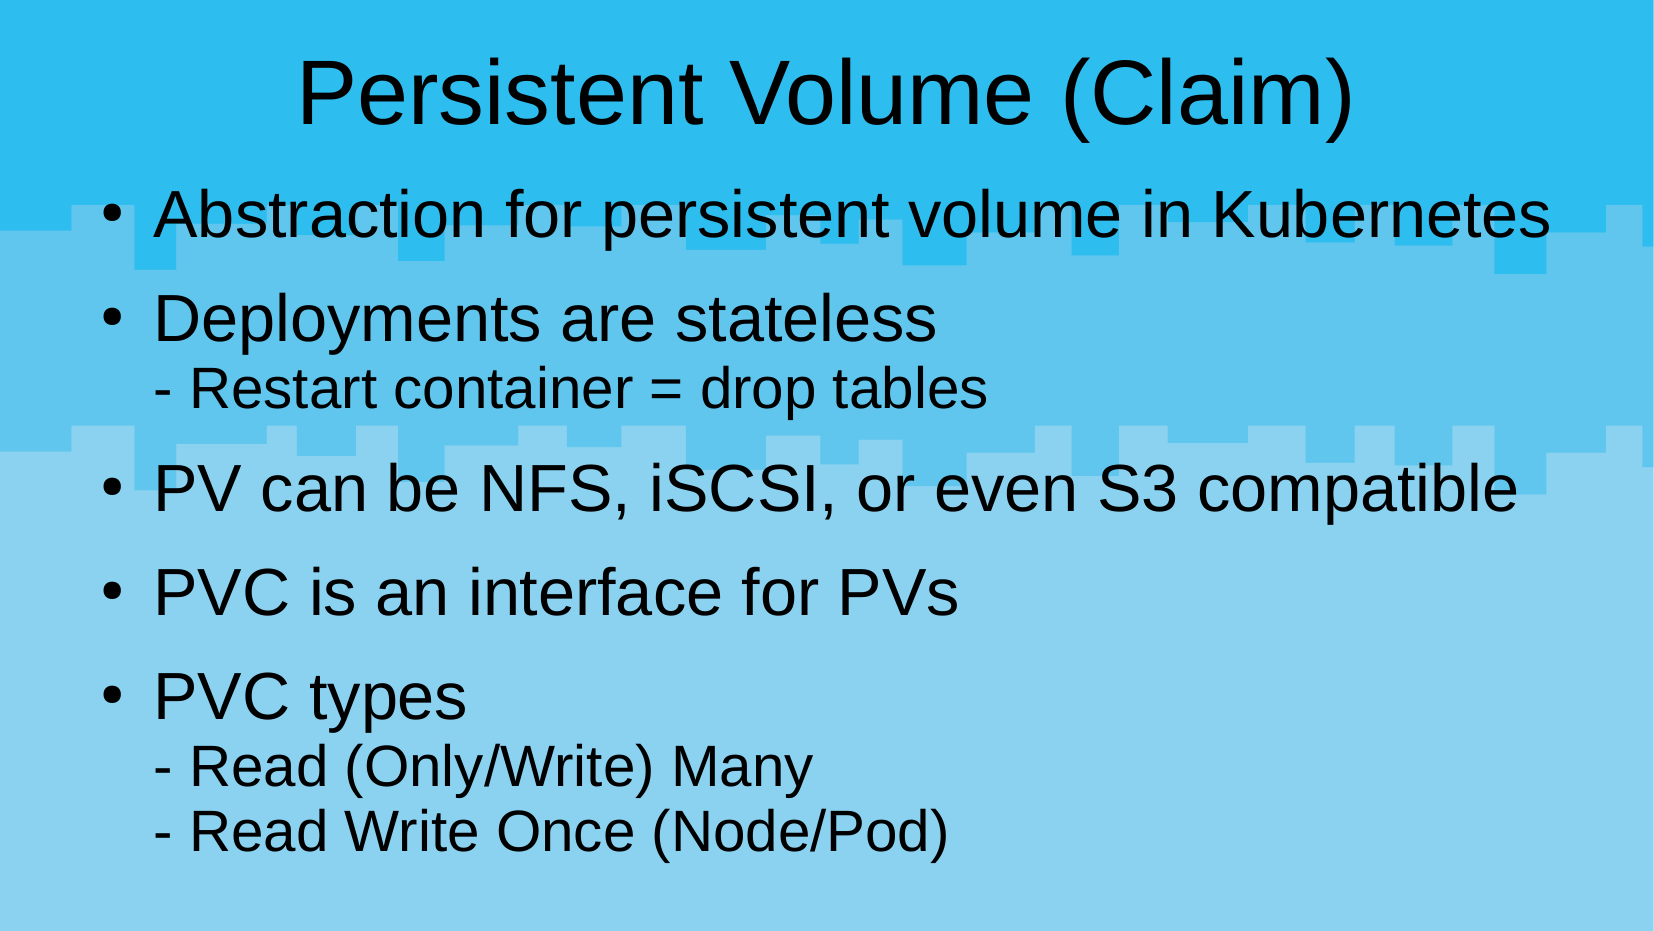

# Persistent Volume (Claim)
Abstraction for persistent volume in Kubernetes
Deployments are stateless
- Restart container = drop tables
PV can be NFS, iSCSI, or even S3 compatible
PVC is an interface for PVs
PVC types
- Read (Only/Write) Many
- Read Write Once (Node/Pod)